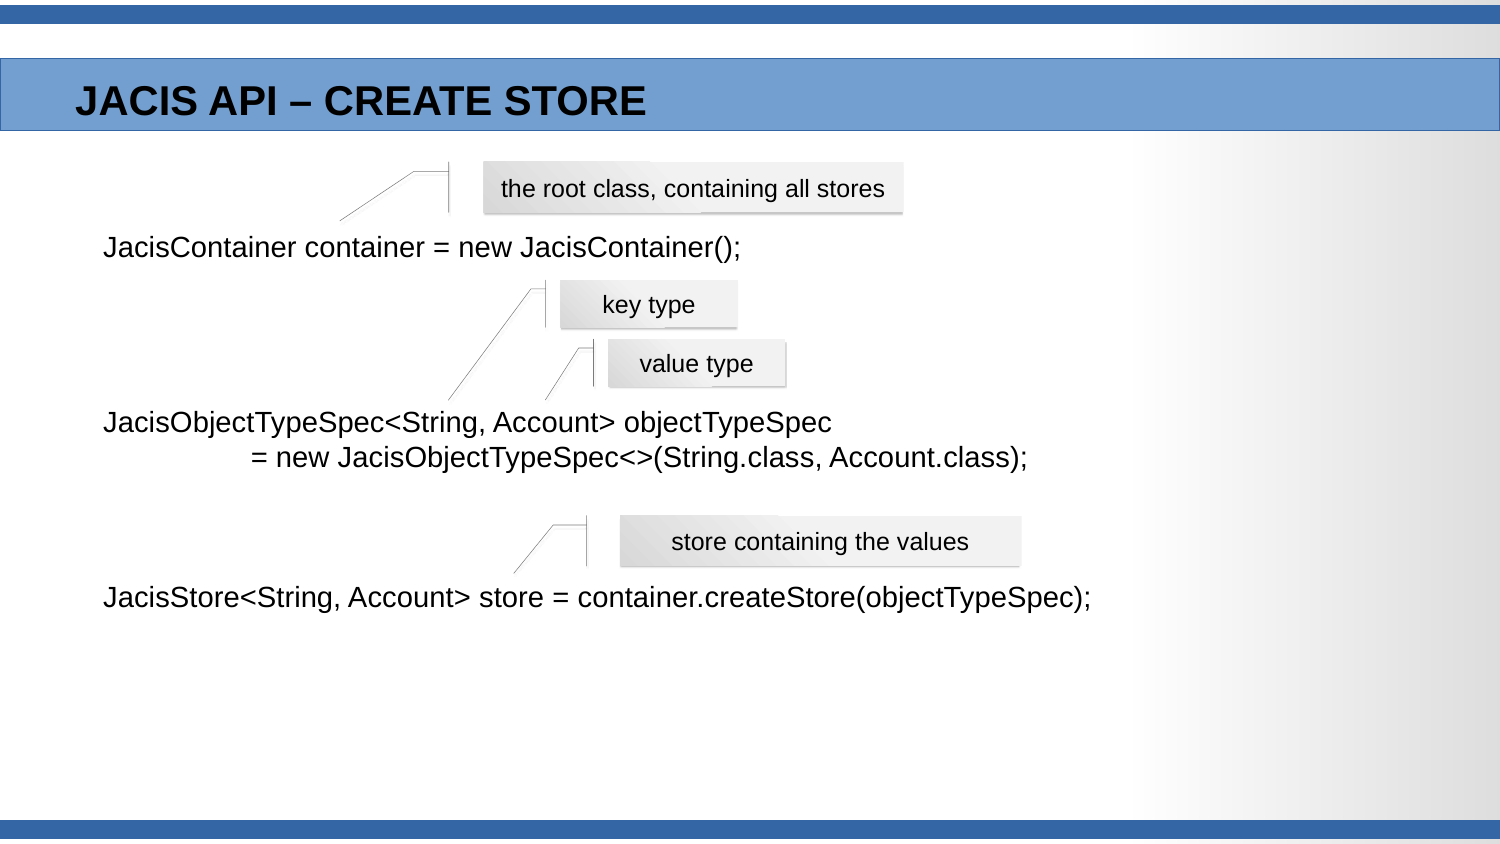

# JACIS API – create store
the root class, containing all stores
JacisContainer container = new JacisContainer();
JacisObjectTypeSpec<String, Account> objectTypeSpec
		= new JacisObjectTypeSpec<>(String.class, Account.class);
JacisStore<String, Account> store = container.createStore(objectTypeSpec);
key type
value type
store containing the values